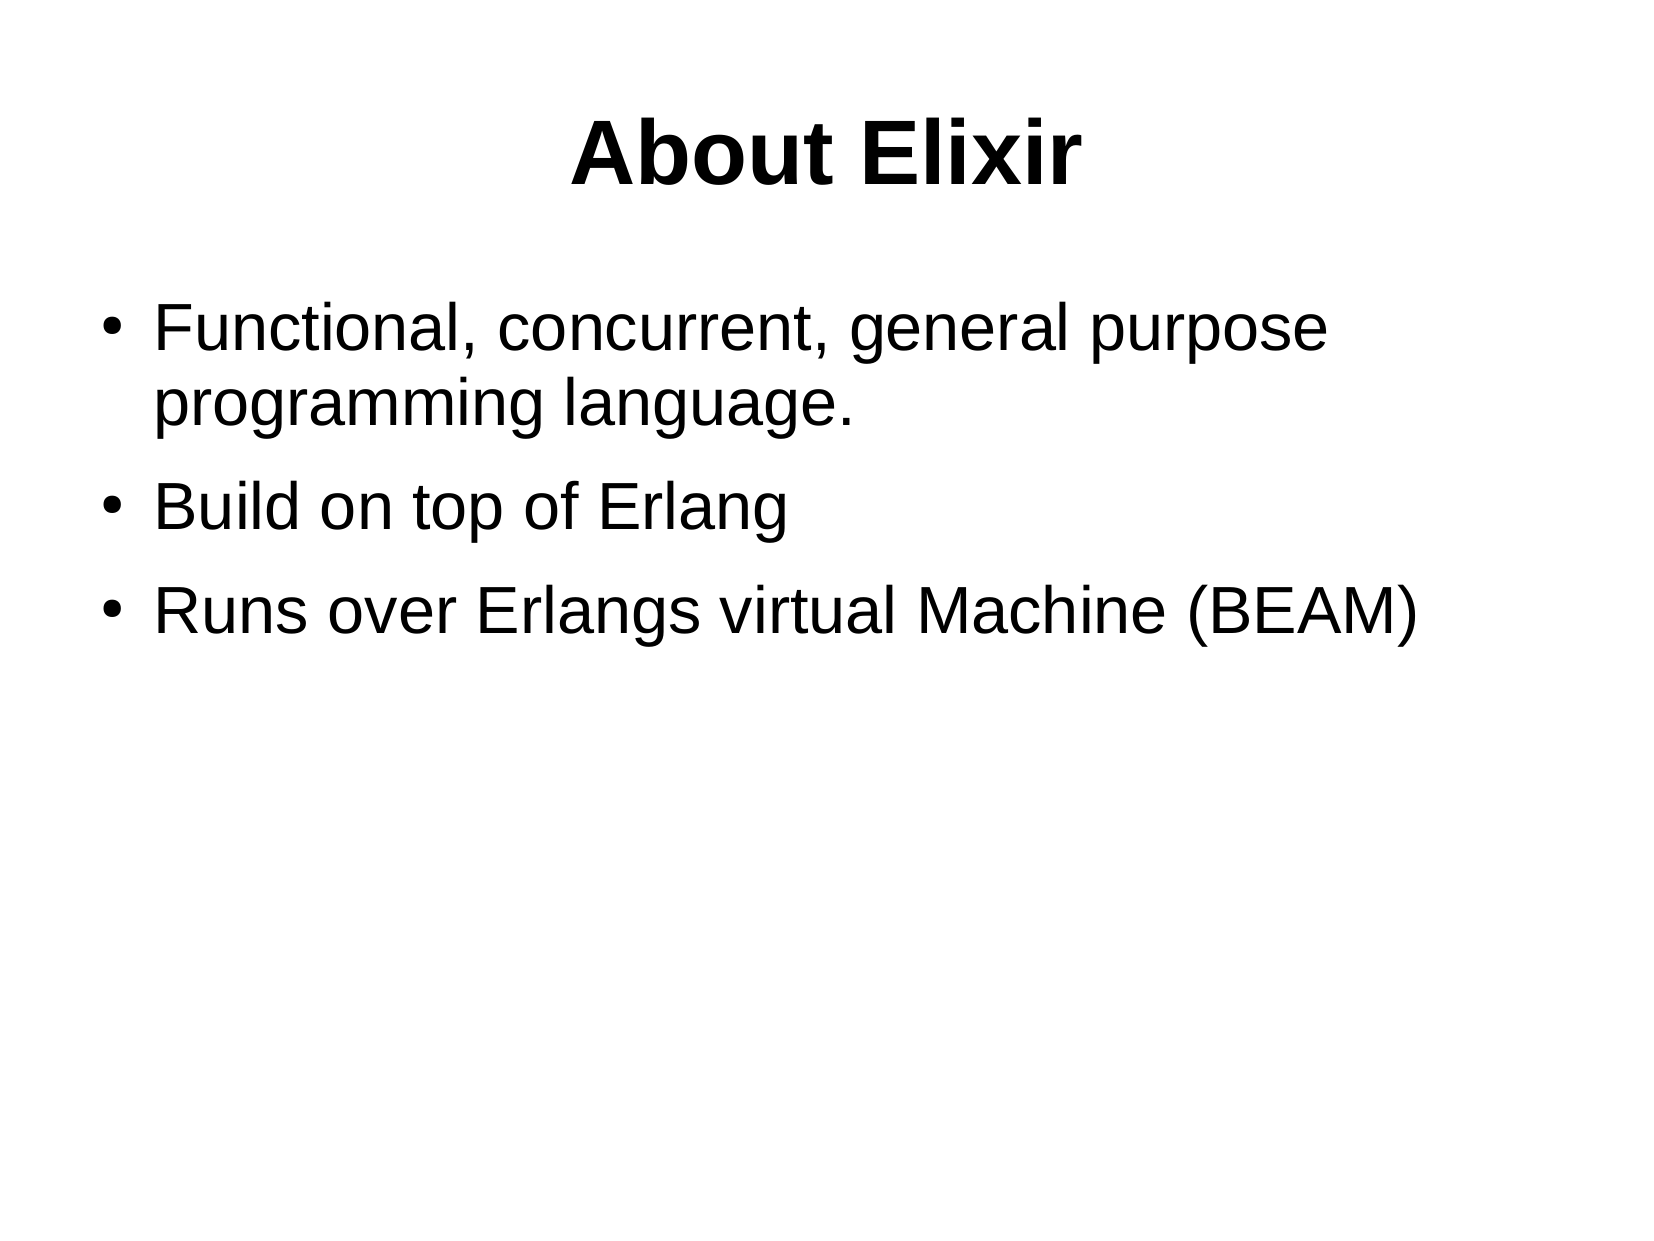

# About Elixir
Functional, concurrent, general purpose programming language.
Build on top of Erlang
Runs over Erlangs virtual Machine (BEAM)